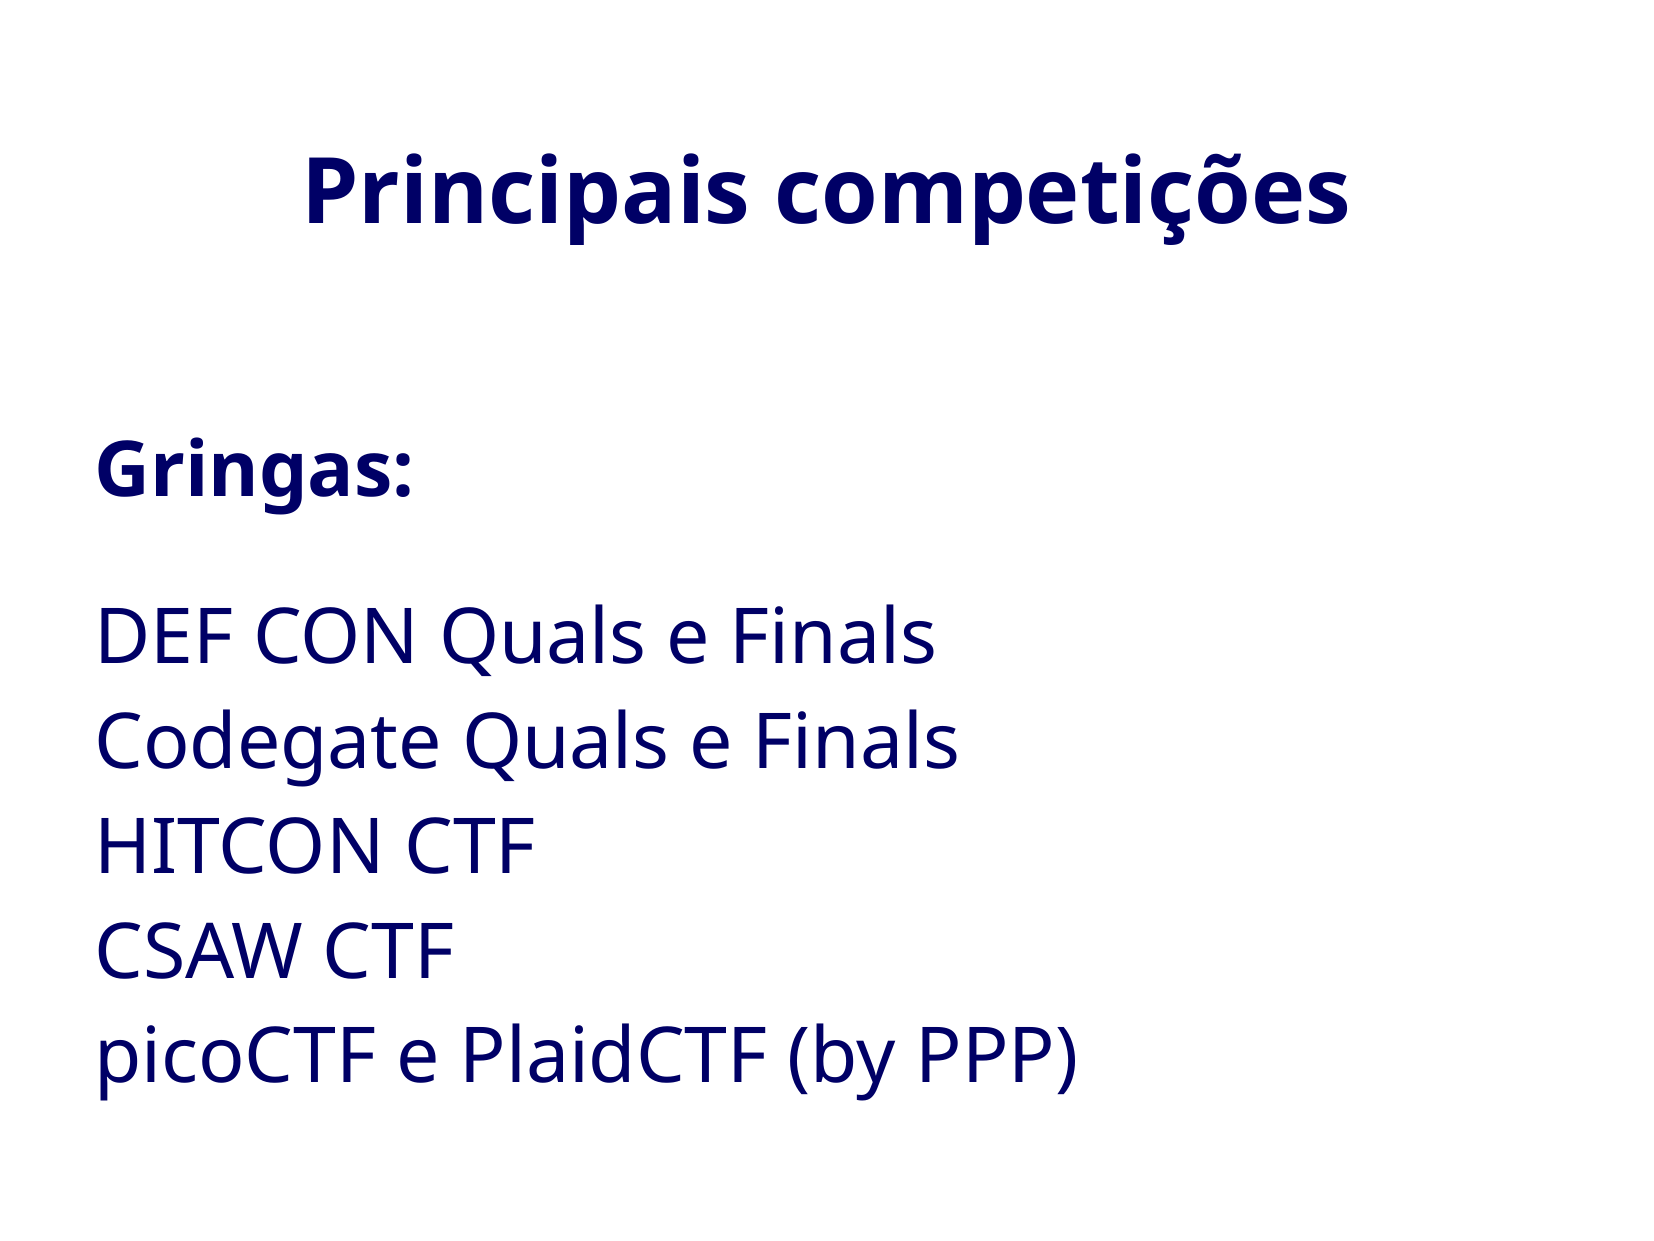

# Principais competições
Gringas:
DEF CON Quals e Finals
Codegate Quals e Finals
HITCON CTF
CSAW CTF
picoCTF e PlaidCTF (by PPP)